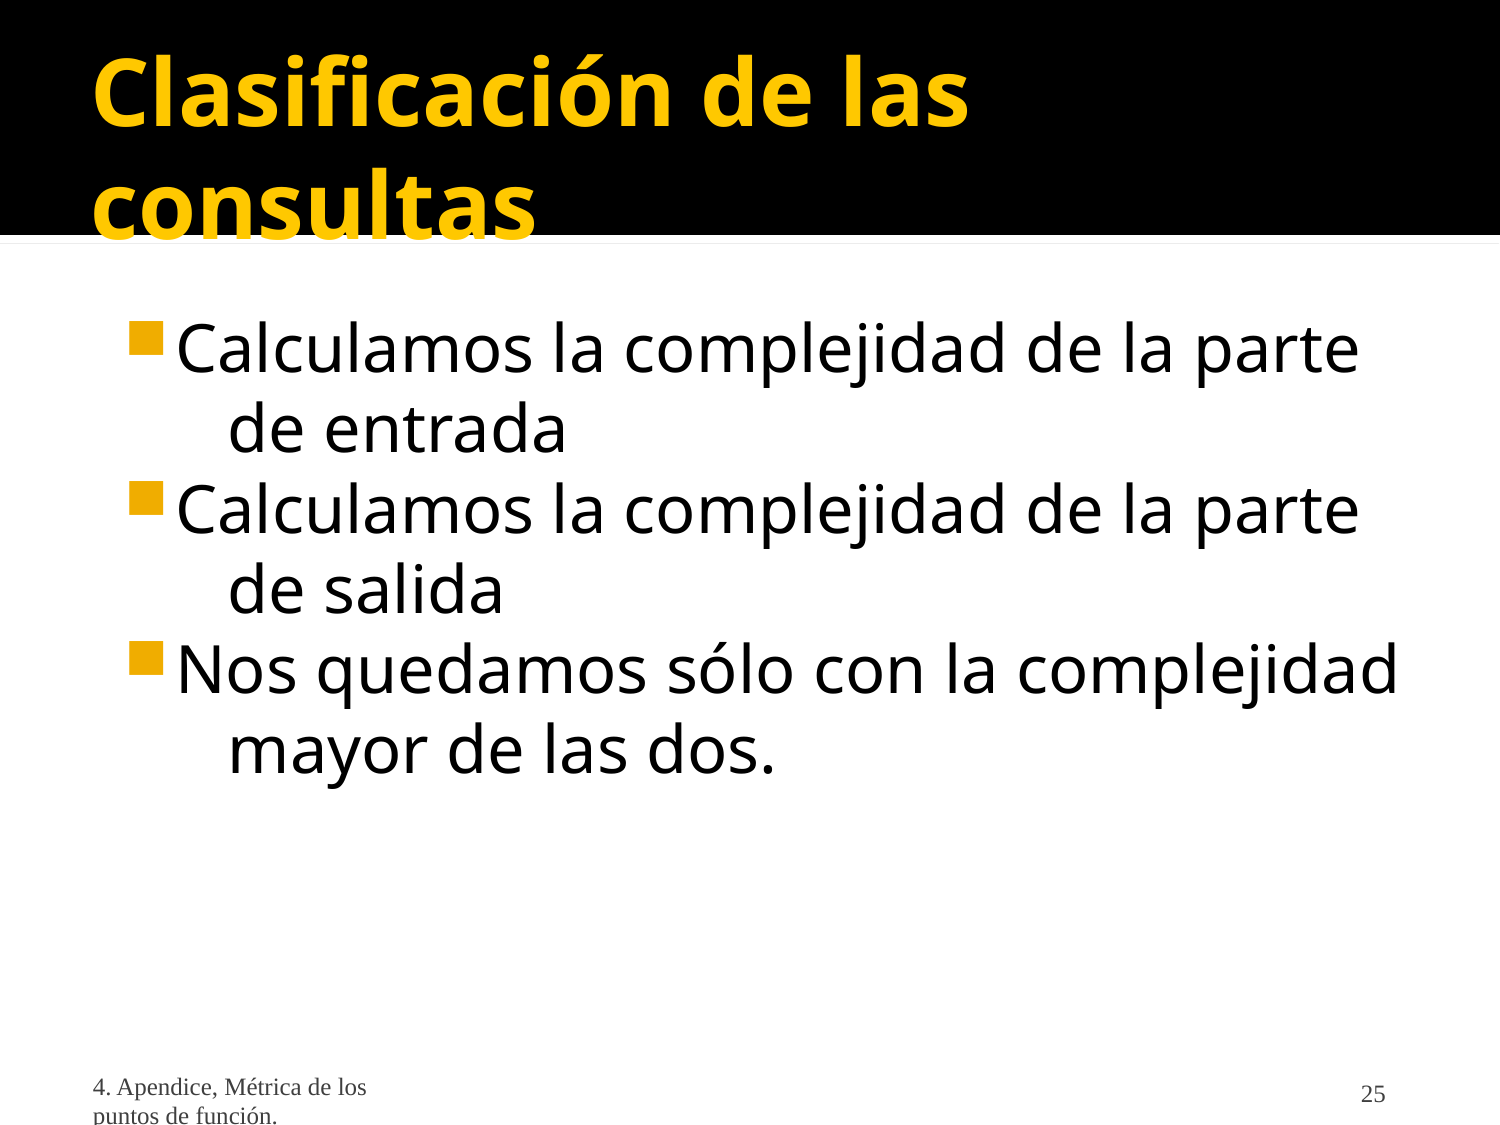

# Clasificación de las consultas
Calculamos la complejidad de la parte de entrada
Calculamos la complejidad de la parte de salida
Nos quedamos sólo con la complejidad mayor de las dos.
4. Apendice, Métrica de los puntos de función.
25